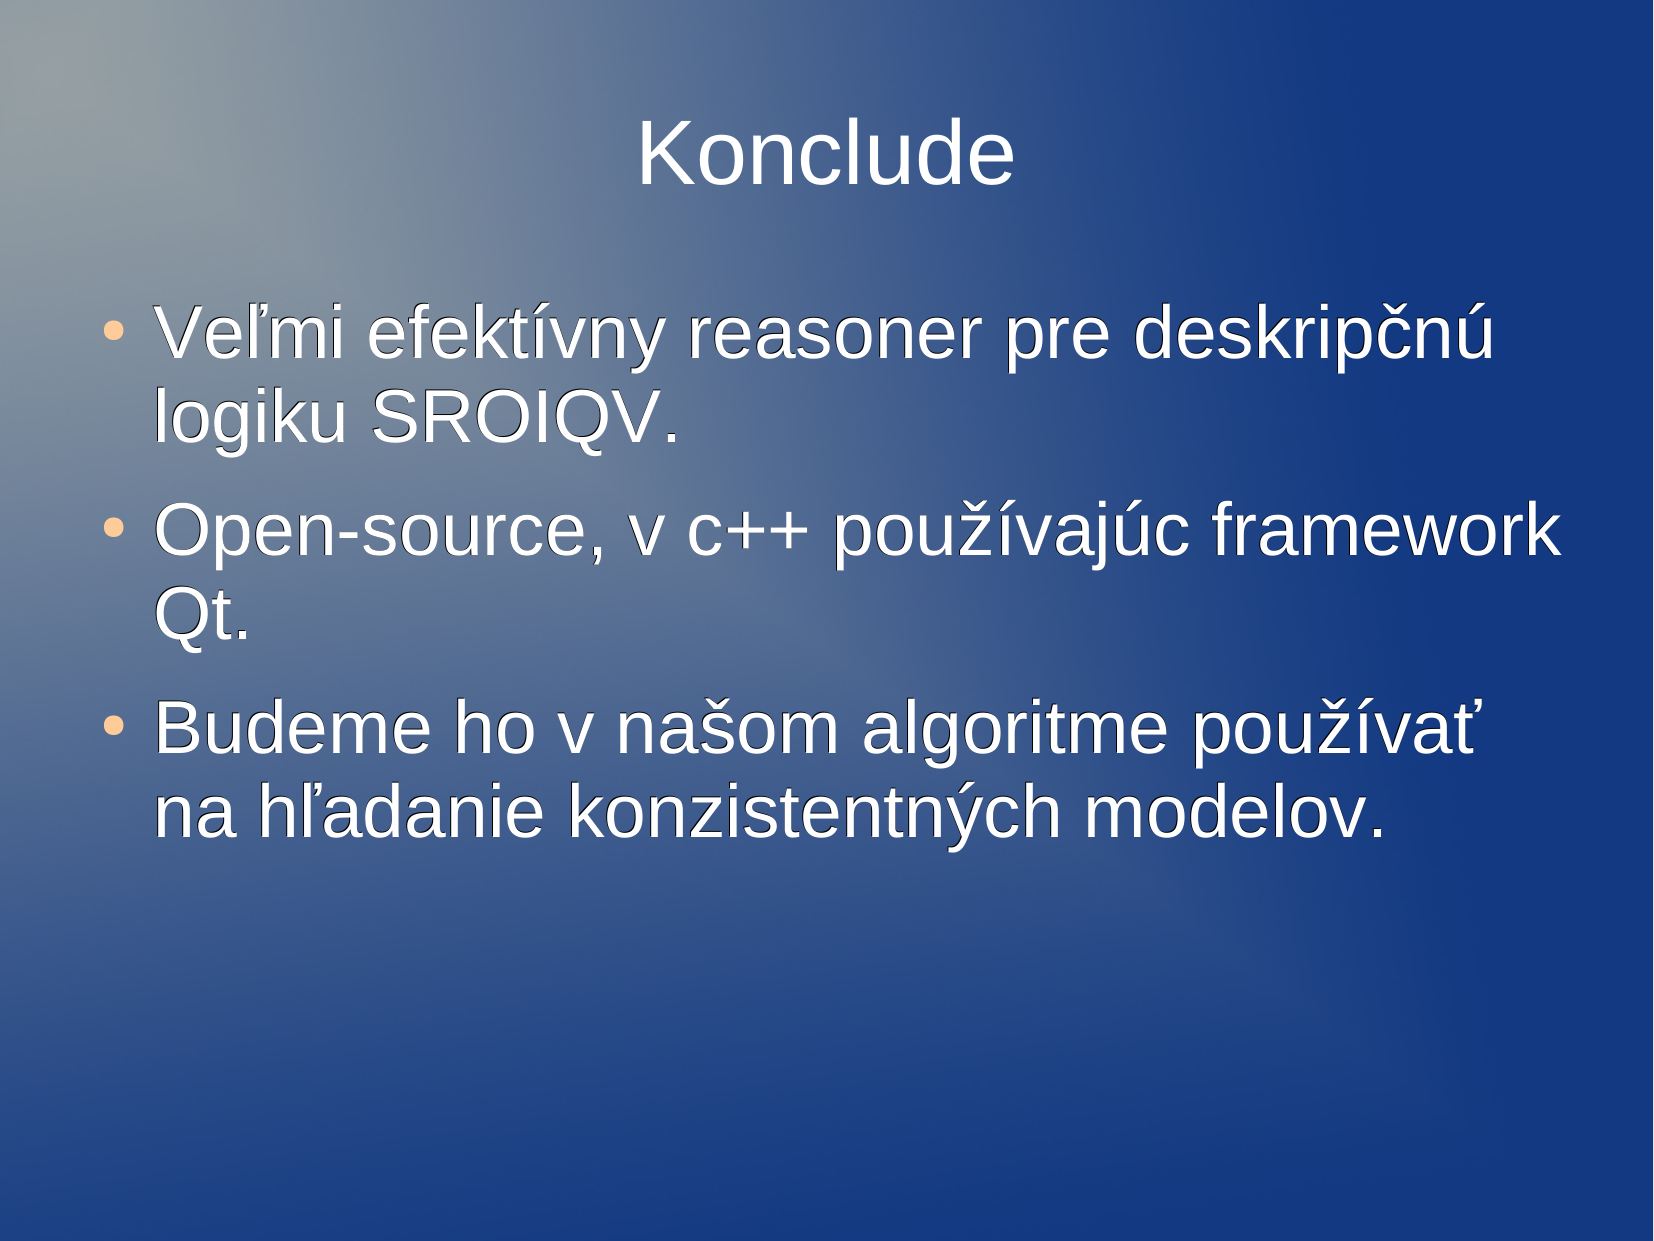

# Konclude
Veľmi efektívny reasoner pre deskripčnú logiku SROIQV.
Open-source, v c++ používajúc framework Qt.
Budeme ho v našom algoritme používať na hľadanie konzistentných modelov.